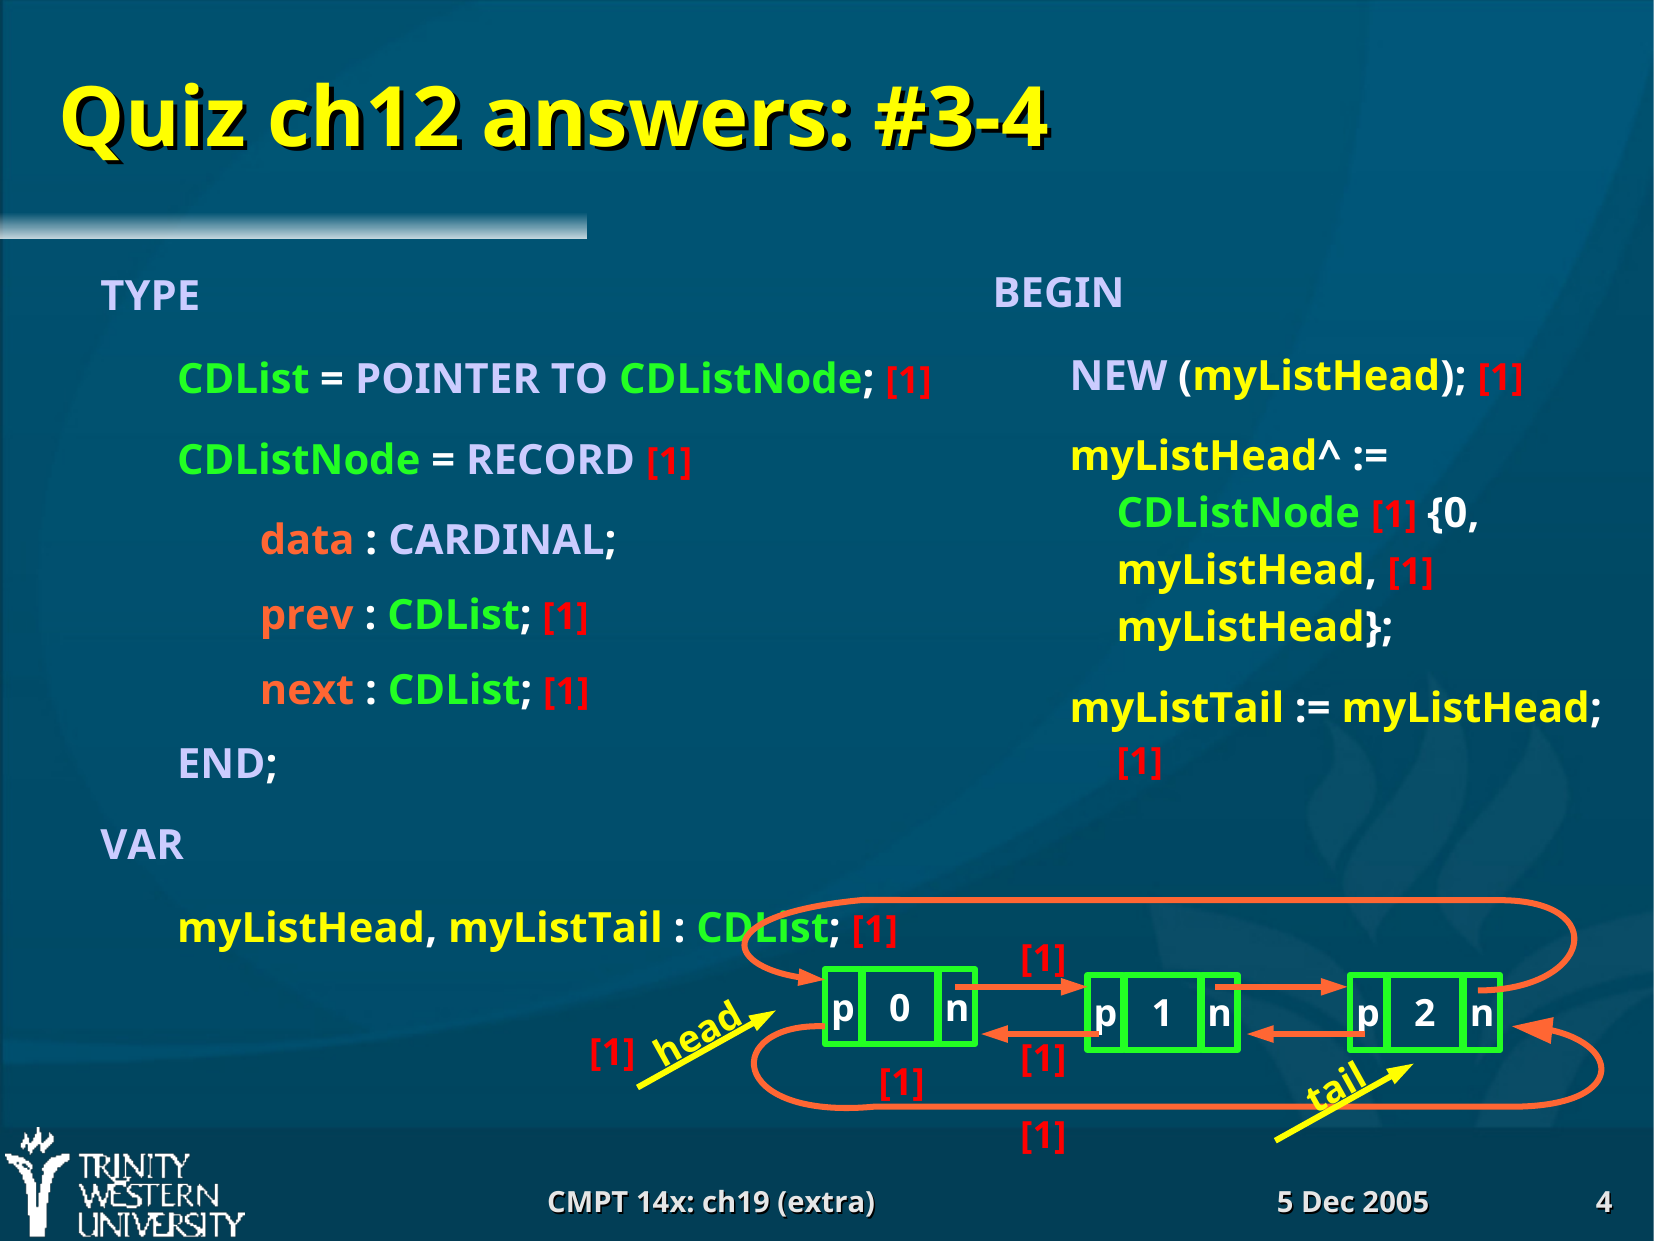

# Quiz ch12 answers: #3-4
BEGIN
NEW (myListHead); [1]
myListHead^ :=
CDListNode [1] {0, myListHead, [1] myListHead};
myListTail := myListHead; [1]
TYPE
CDList = POINTER TO CDListNode; [1]
CDListNode = RECORD [1]
data : CARDINAL;
prev : CDList; [1]
next : CDList; [1]
END;
VAR
myListHead, myListTail : CDList; [1]
[1]
p
0
n
p
1
n
p
2
n
head
[1]
[1]
[1]
tail
[1]
CMPT 14x: ch19 (extra)
5 Dec 2005
4